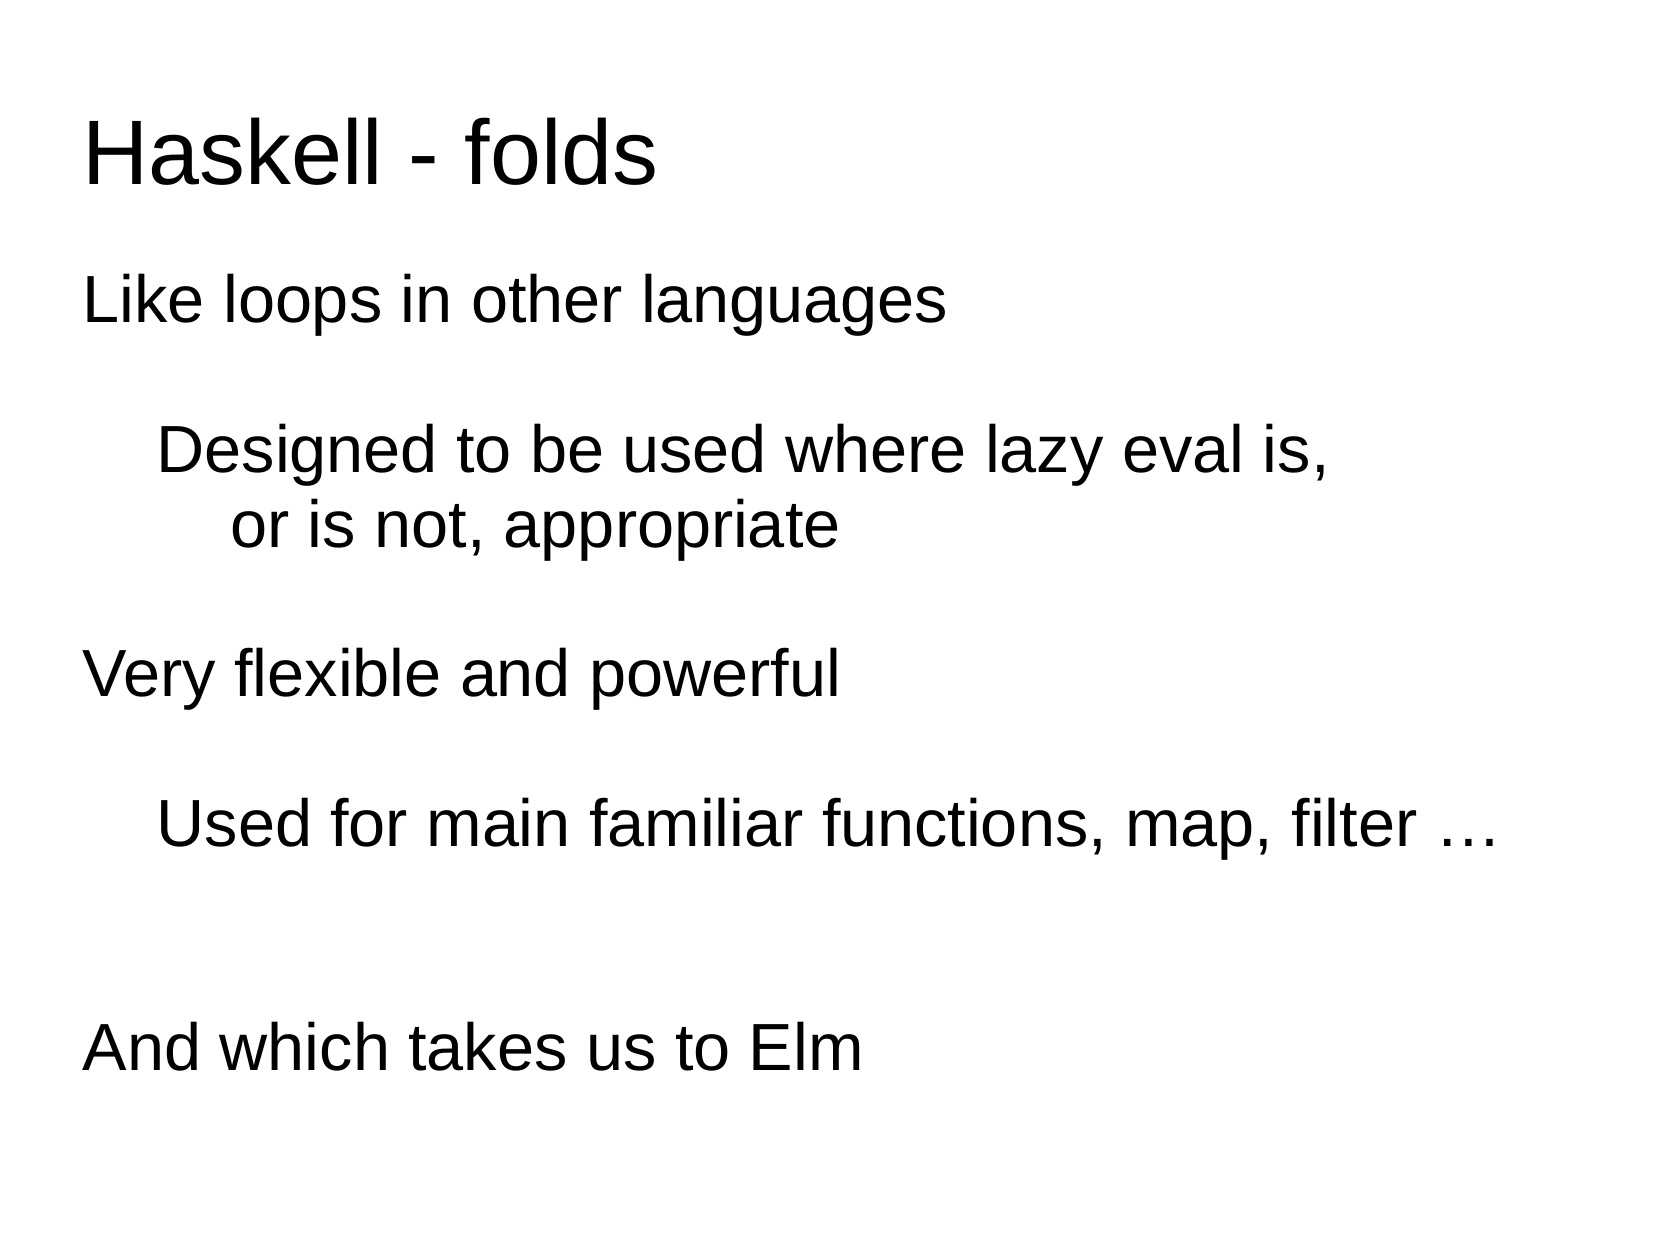

Like loops in other languages
	Designed to be used where lazy eval is,
		or is not, appropriate
Very flexible and powerful
	Used for main familiar functions, map, filter …
And which takes us to Elm
# Haskell - folds